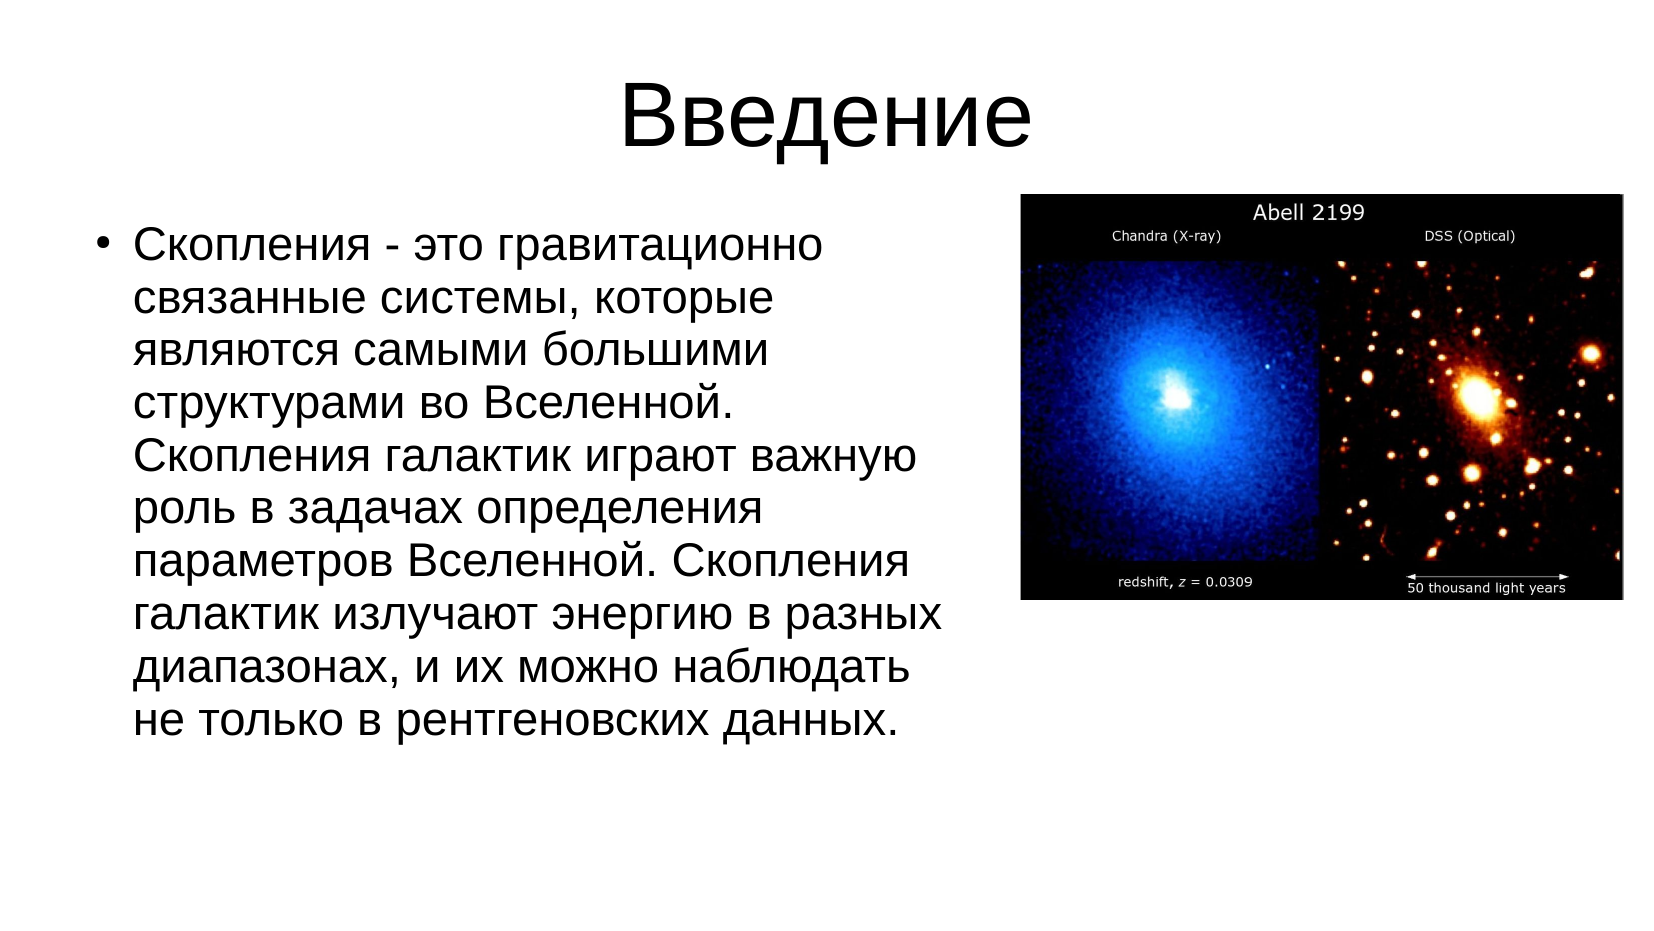

# Введение
Скопления - это гравитационно связанные системы, которые являются самыми большими структурами во Вселенной. Скопления галактик играют важную роль в задачах определения параметров Вселенной. Скопления галактик излучают энергию в разных диапазонах, и их можно наблюдать не только в рентгеновских данных.